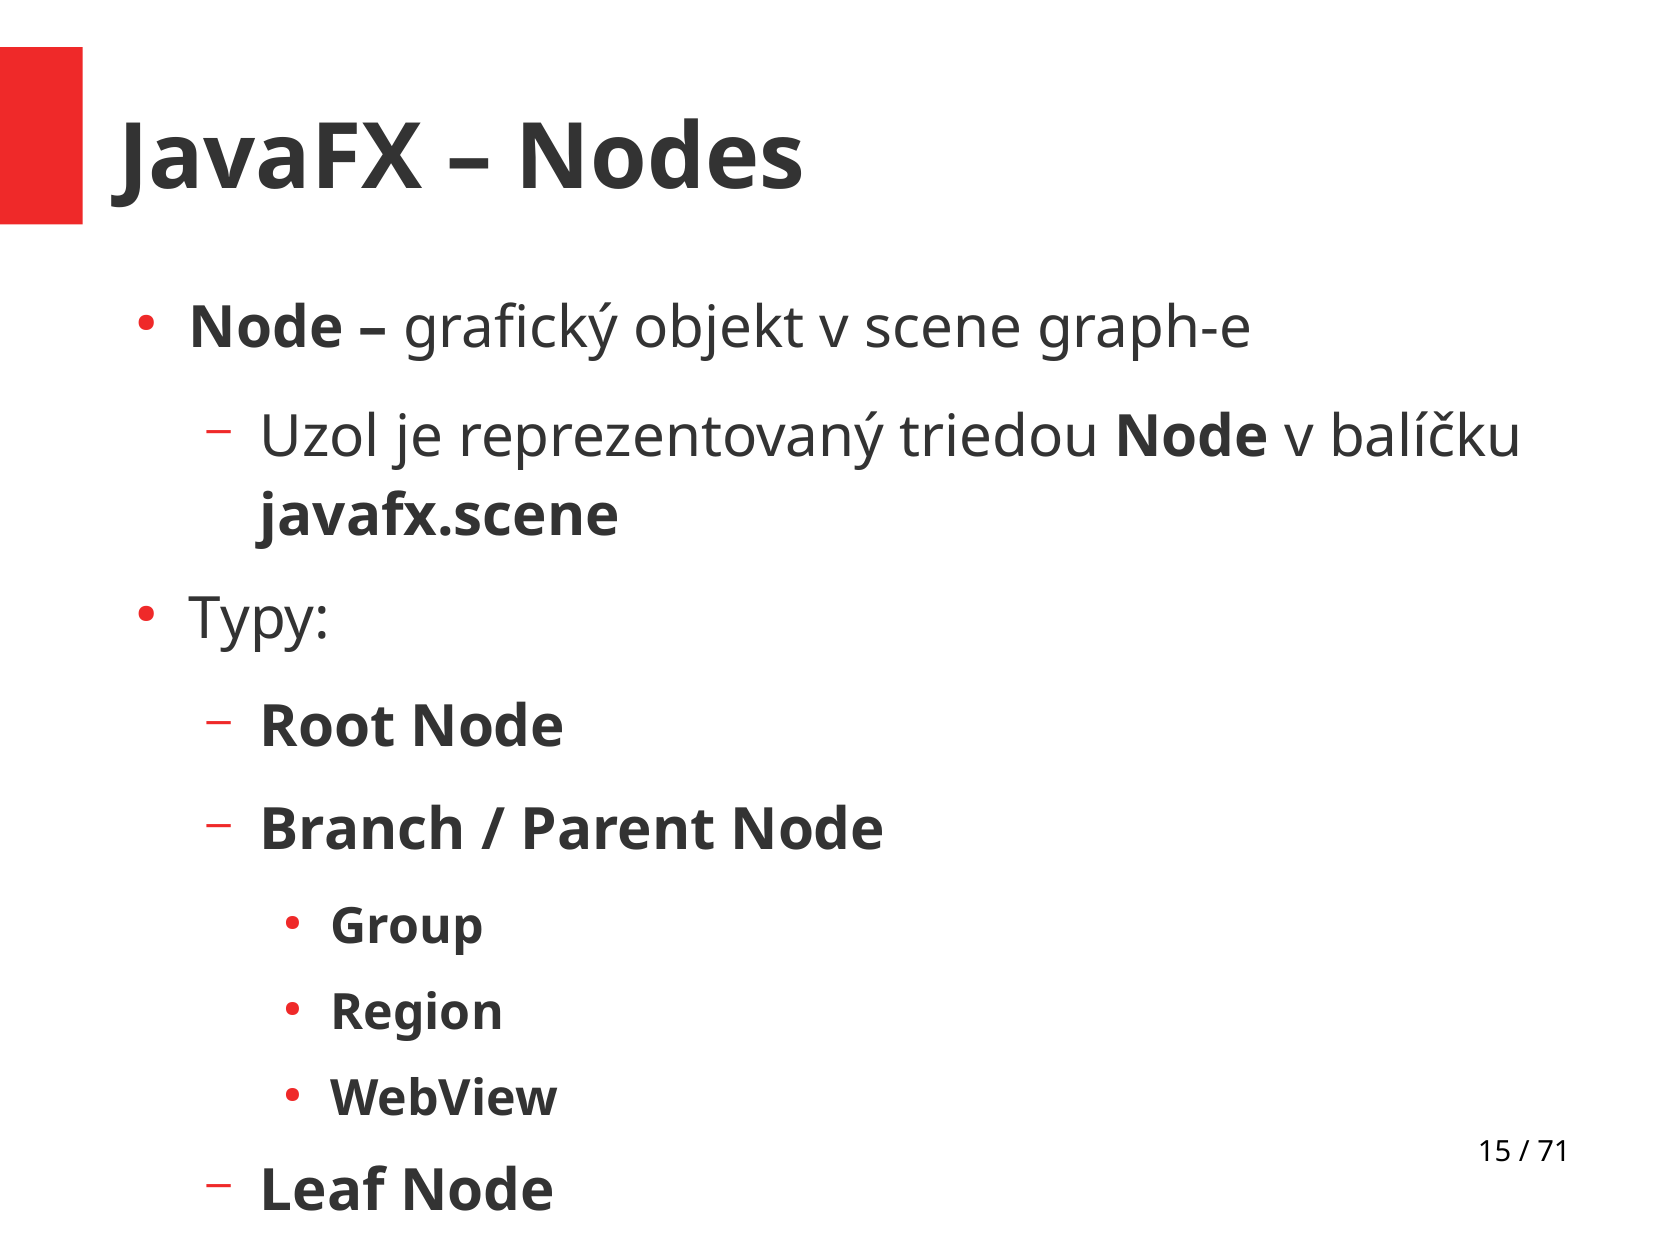

# JavaFX – Nodes
Node – grafický objekt v scene graph-e
Uzol je reprezentovaný triedou Node v balíčku javafx.scene
Typy:
Root Node
Branch / Parent Node
Group
Region
WebView
Leaf Node
15